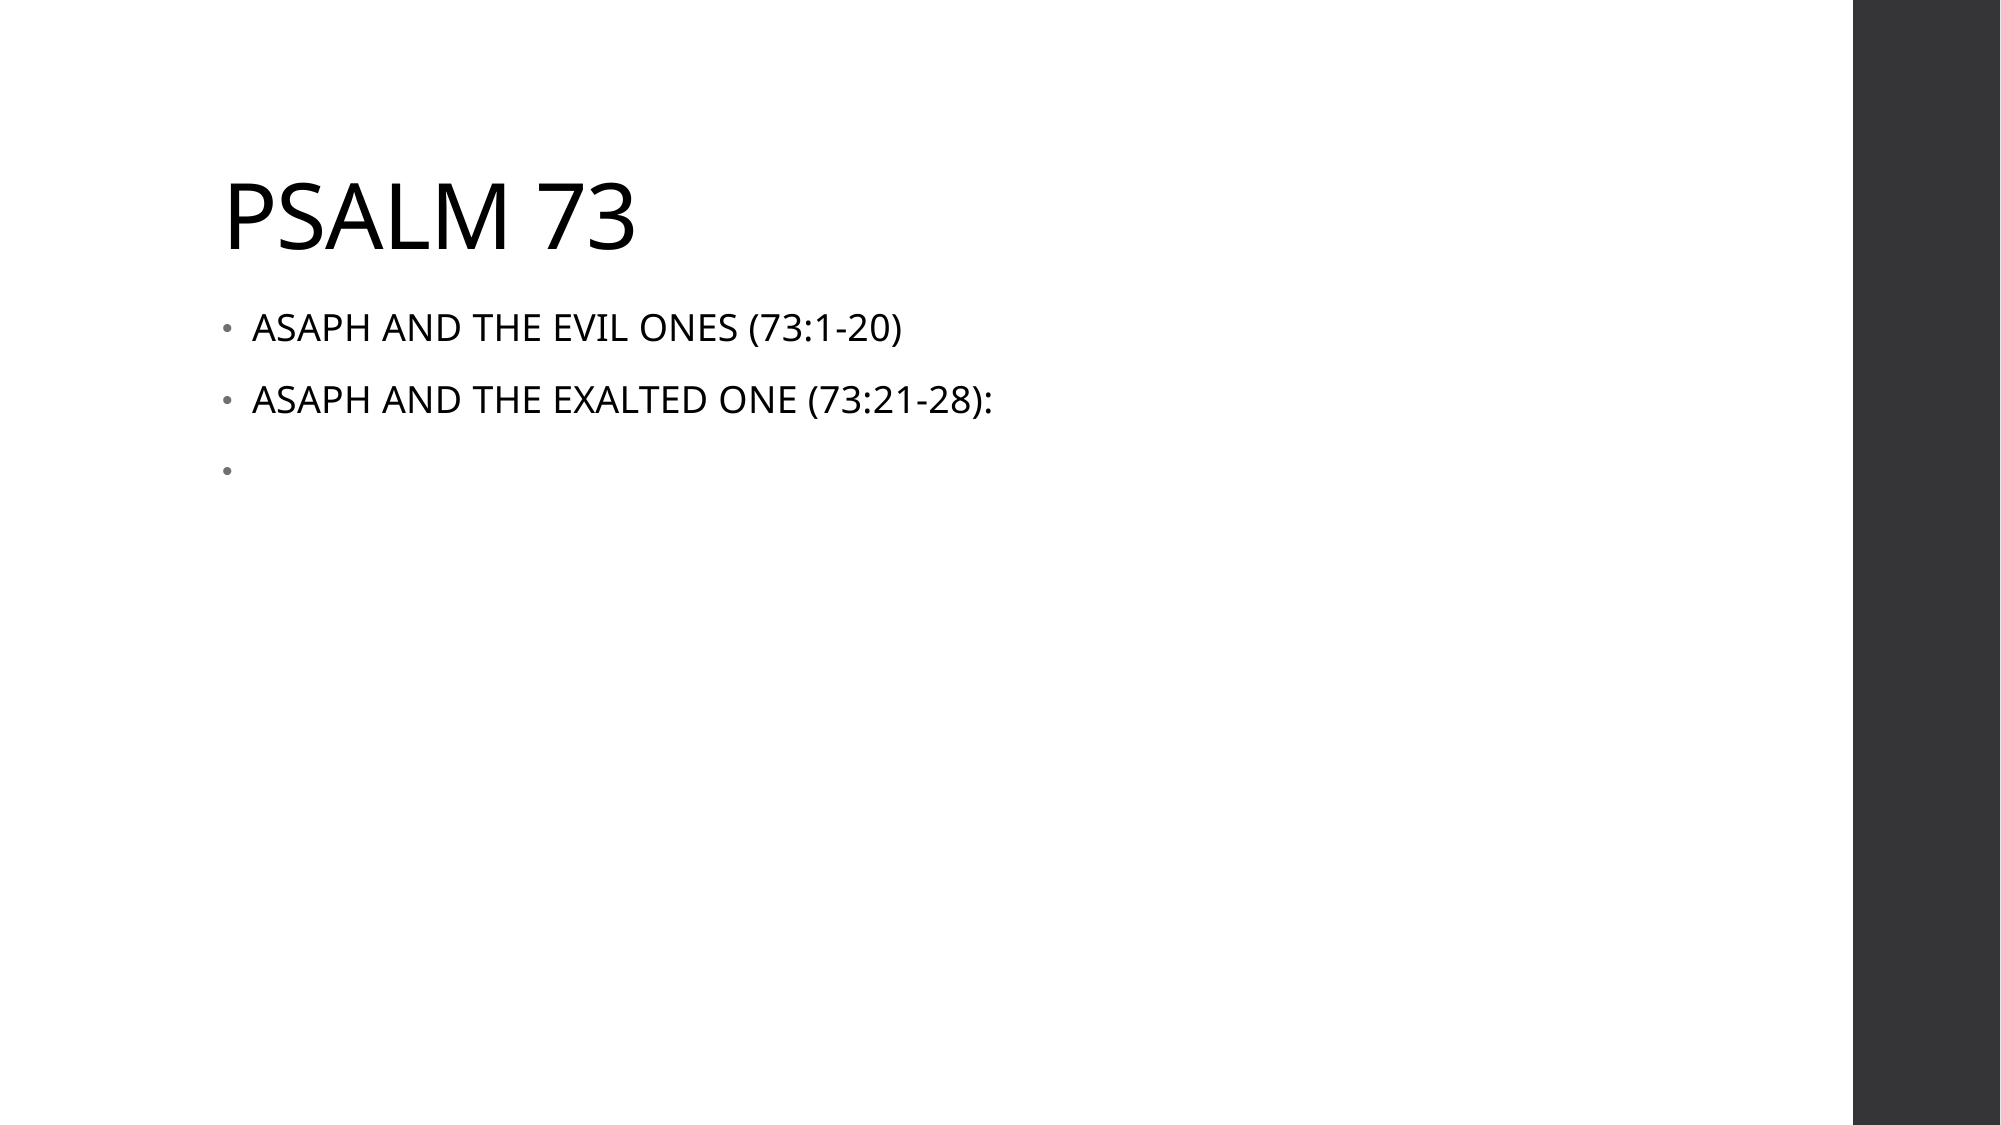

# PSALM 73
ASAPH AND THE EVIL ONES (73:1-20)
ASAPH AND THE EXALTED ONE (73:21-28):